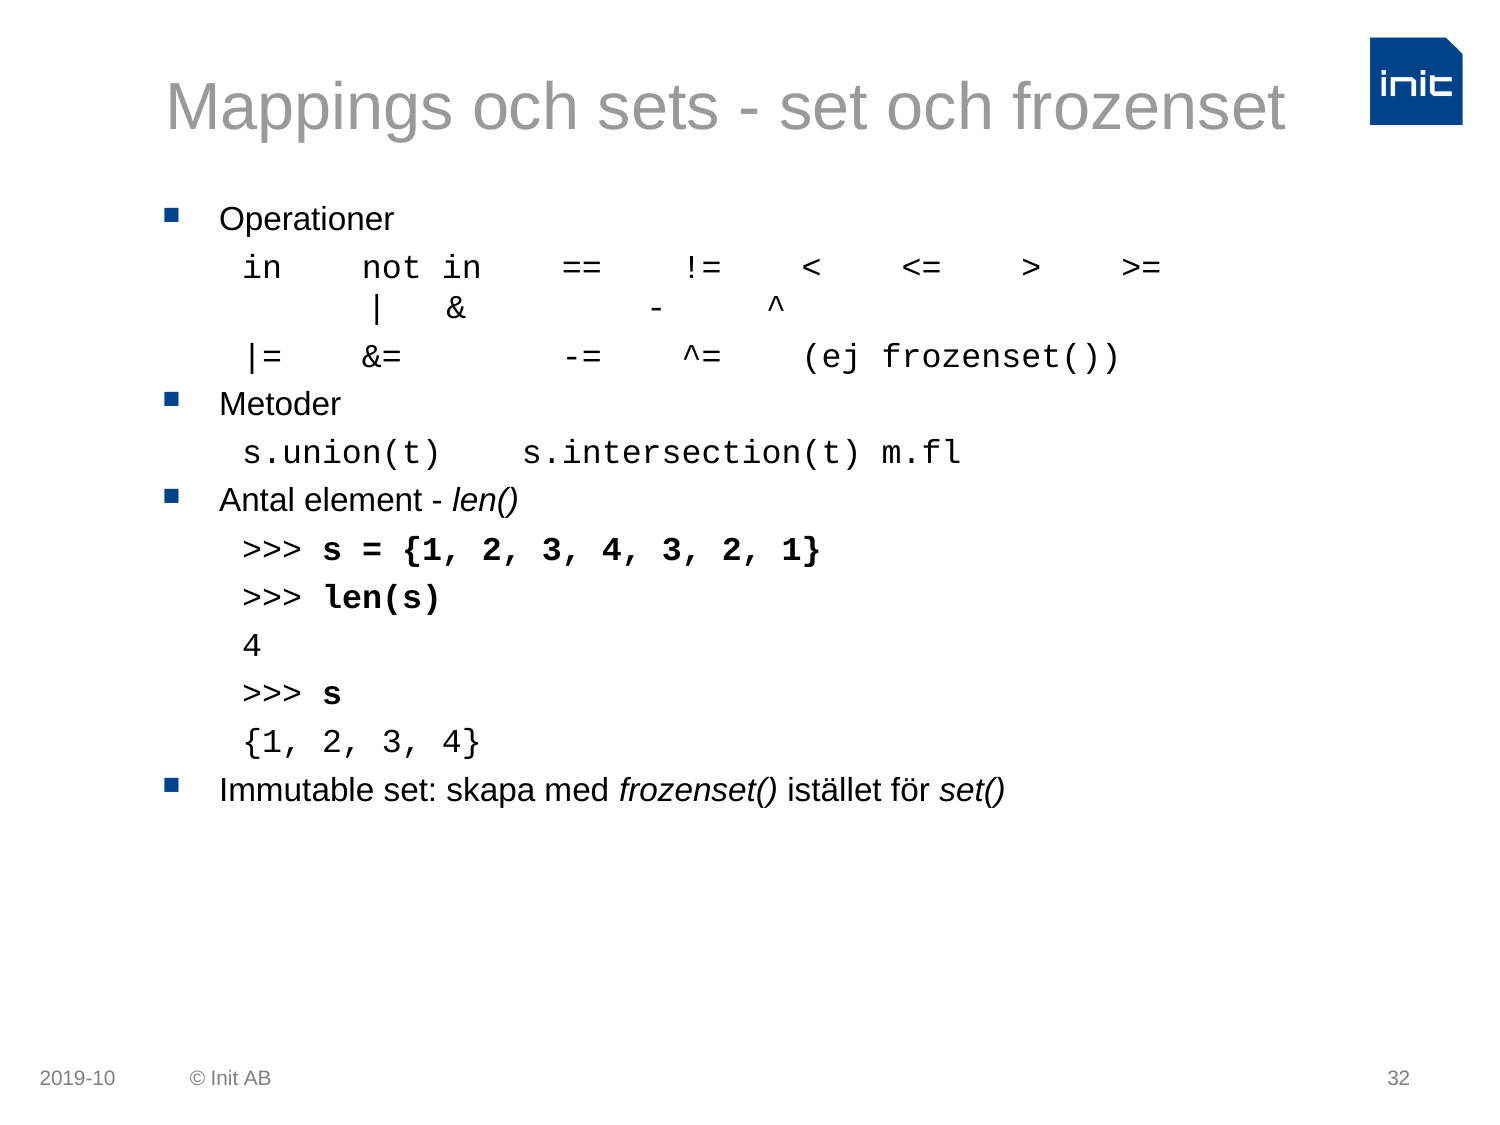

Mappings och sets - set och frozenset
Operationer
in not in == != < <= > >= | & - ^
|= &= -= ^= (ej frozenset())
Metoder
s.union(t) s.intersection(t) m.fl
Antal element - len()
>>> s = {1, 2, 3, 4, 3, 2, 1}
>>> len(s)
4
>>> s
{1, 2, 3, 4}
Immutable set: skapa med frozenset() istället för set()
2019-10
© Init AB